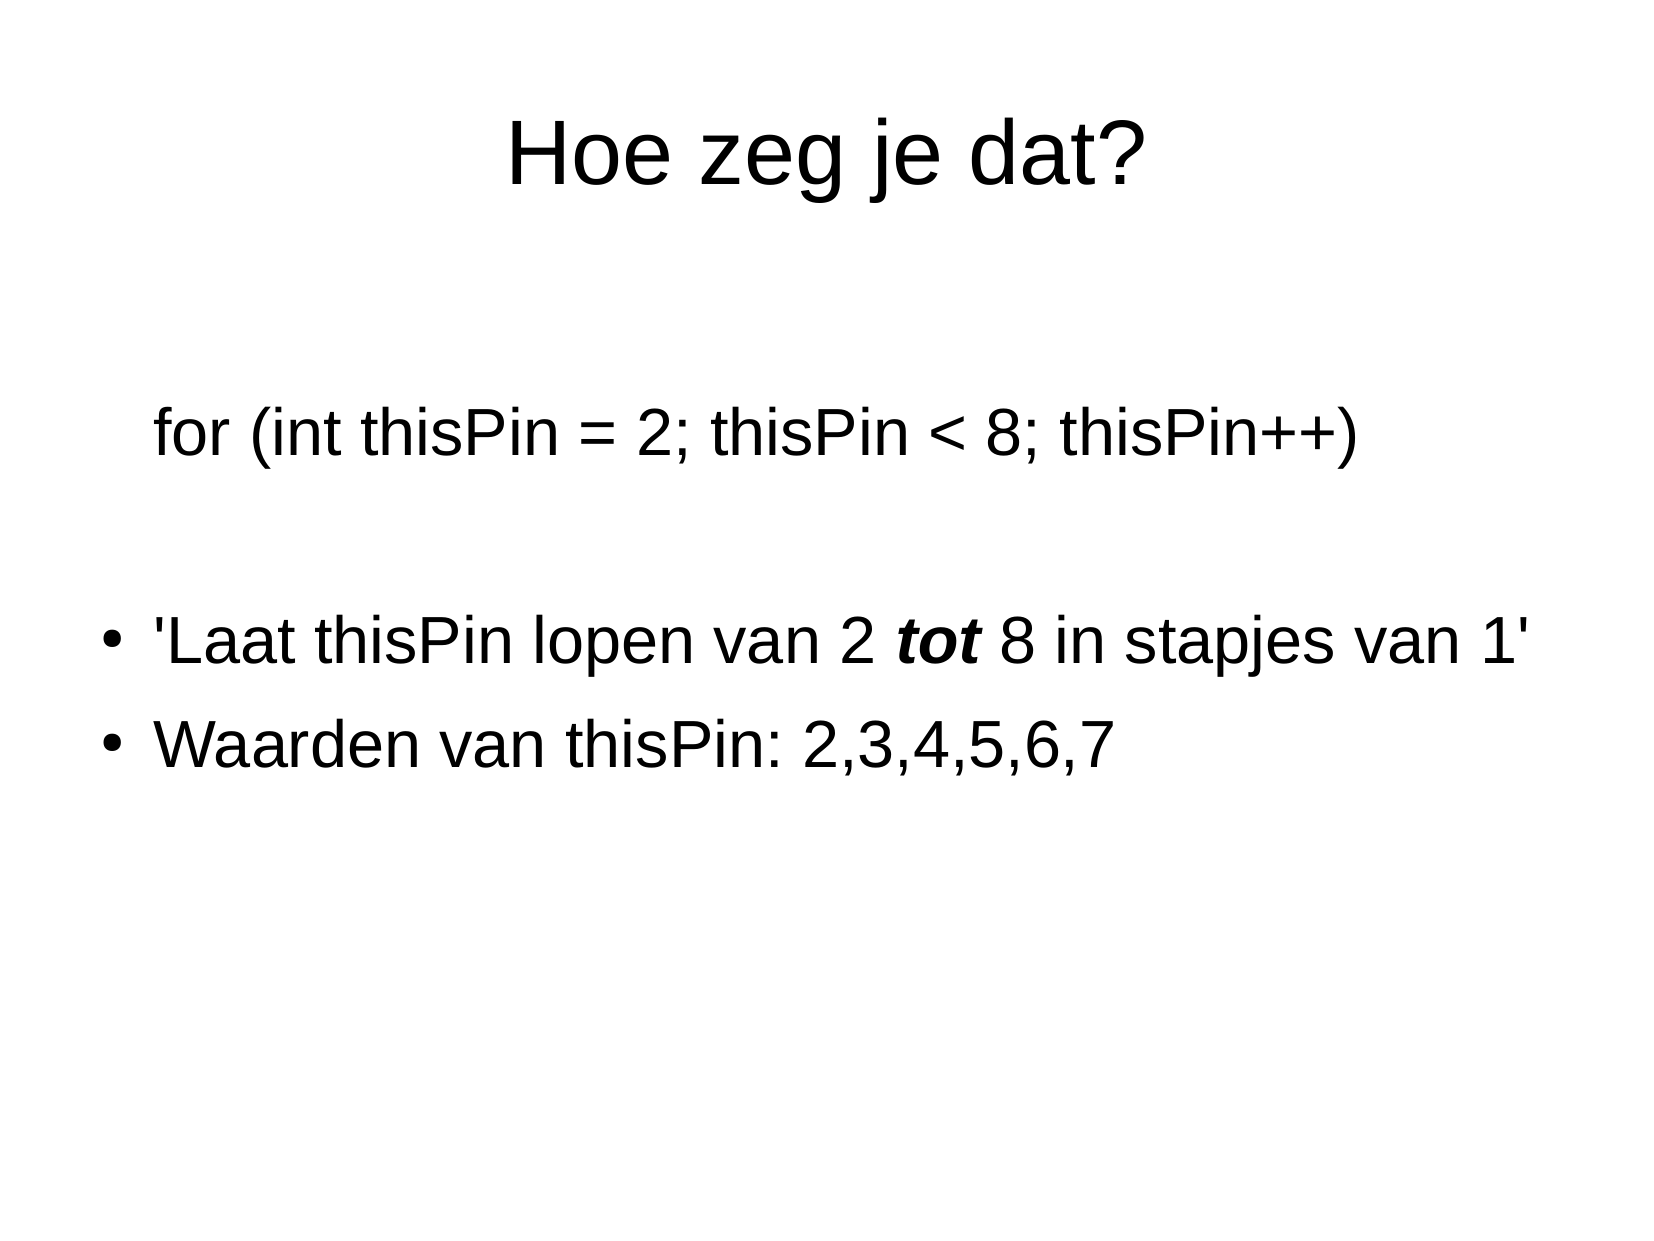

# Hoe zeg je dat?
for (int thisPin = 2; thisPin < 8; thisPin++)
'Laat thisPin lopen van 2 tot 8 in stapjes van 1'
Waarden van thisPin: 2,3,4,5,6,7